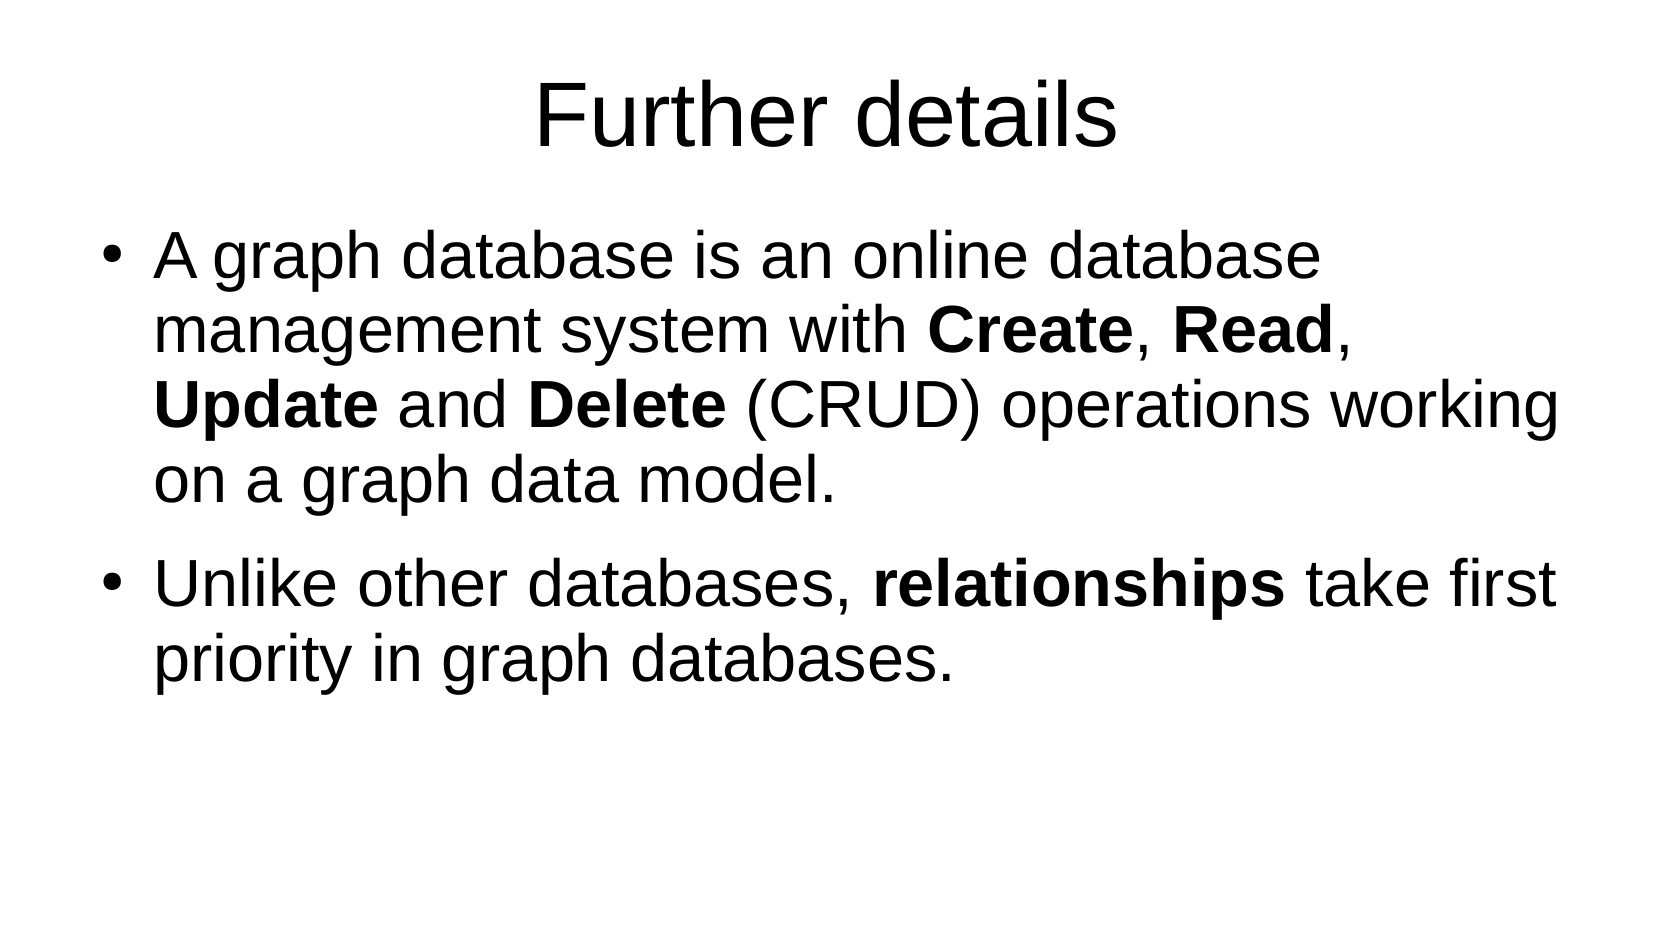

# Further details
A graph database is an online database management system with Create, Read, Update and Delete (CRUD) operations working on a graph data model.
Unlike other databases, relationships take first priority in graph databases.